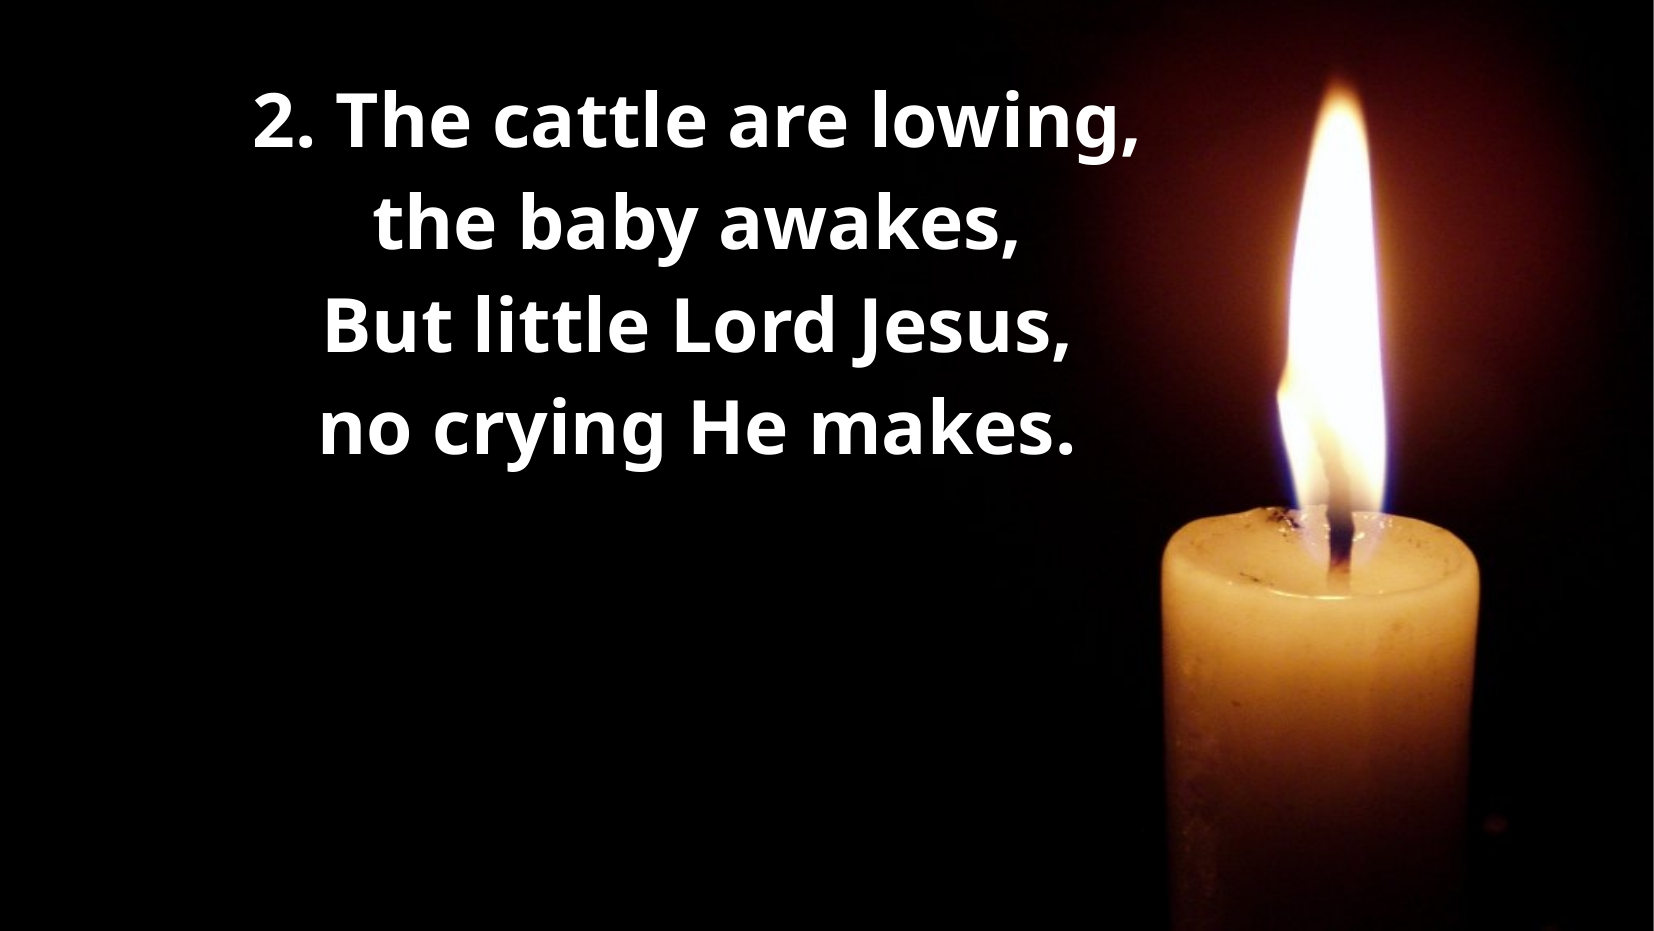

2. The cattle are lowing,
the baby awakes,
But little Lord Jesus,
no crying He makes.